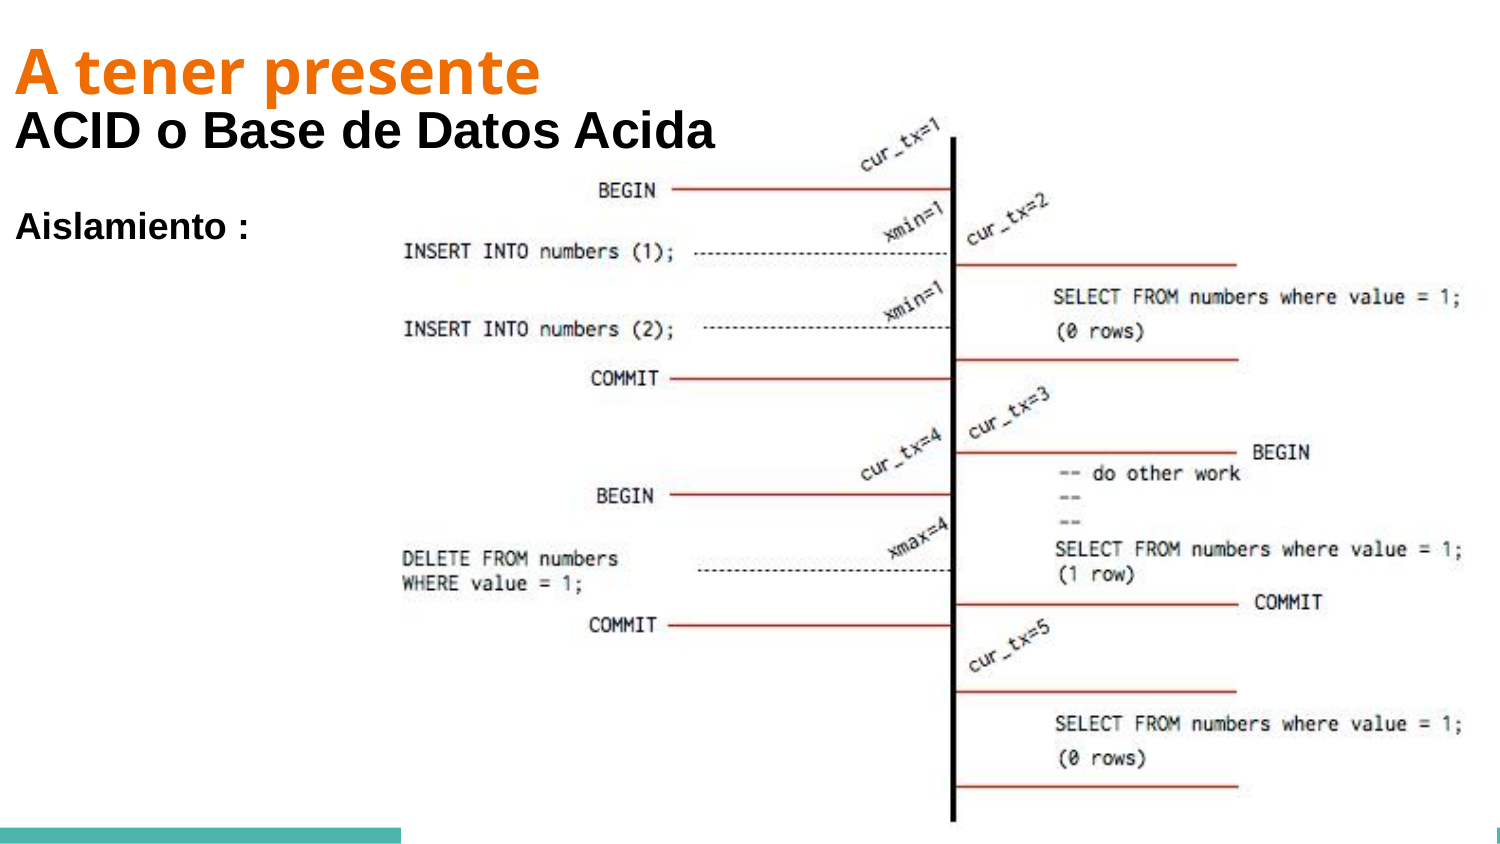

# A tener presente
ACID o Base de Datos Acida
Aislamiento :